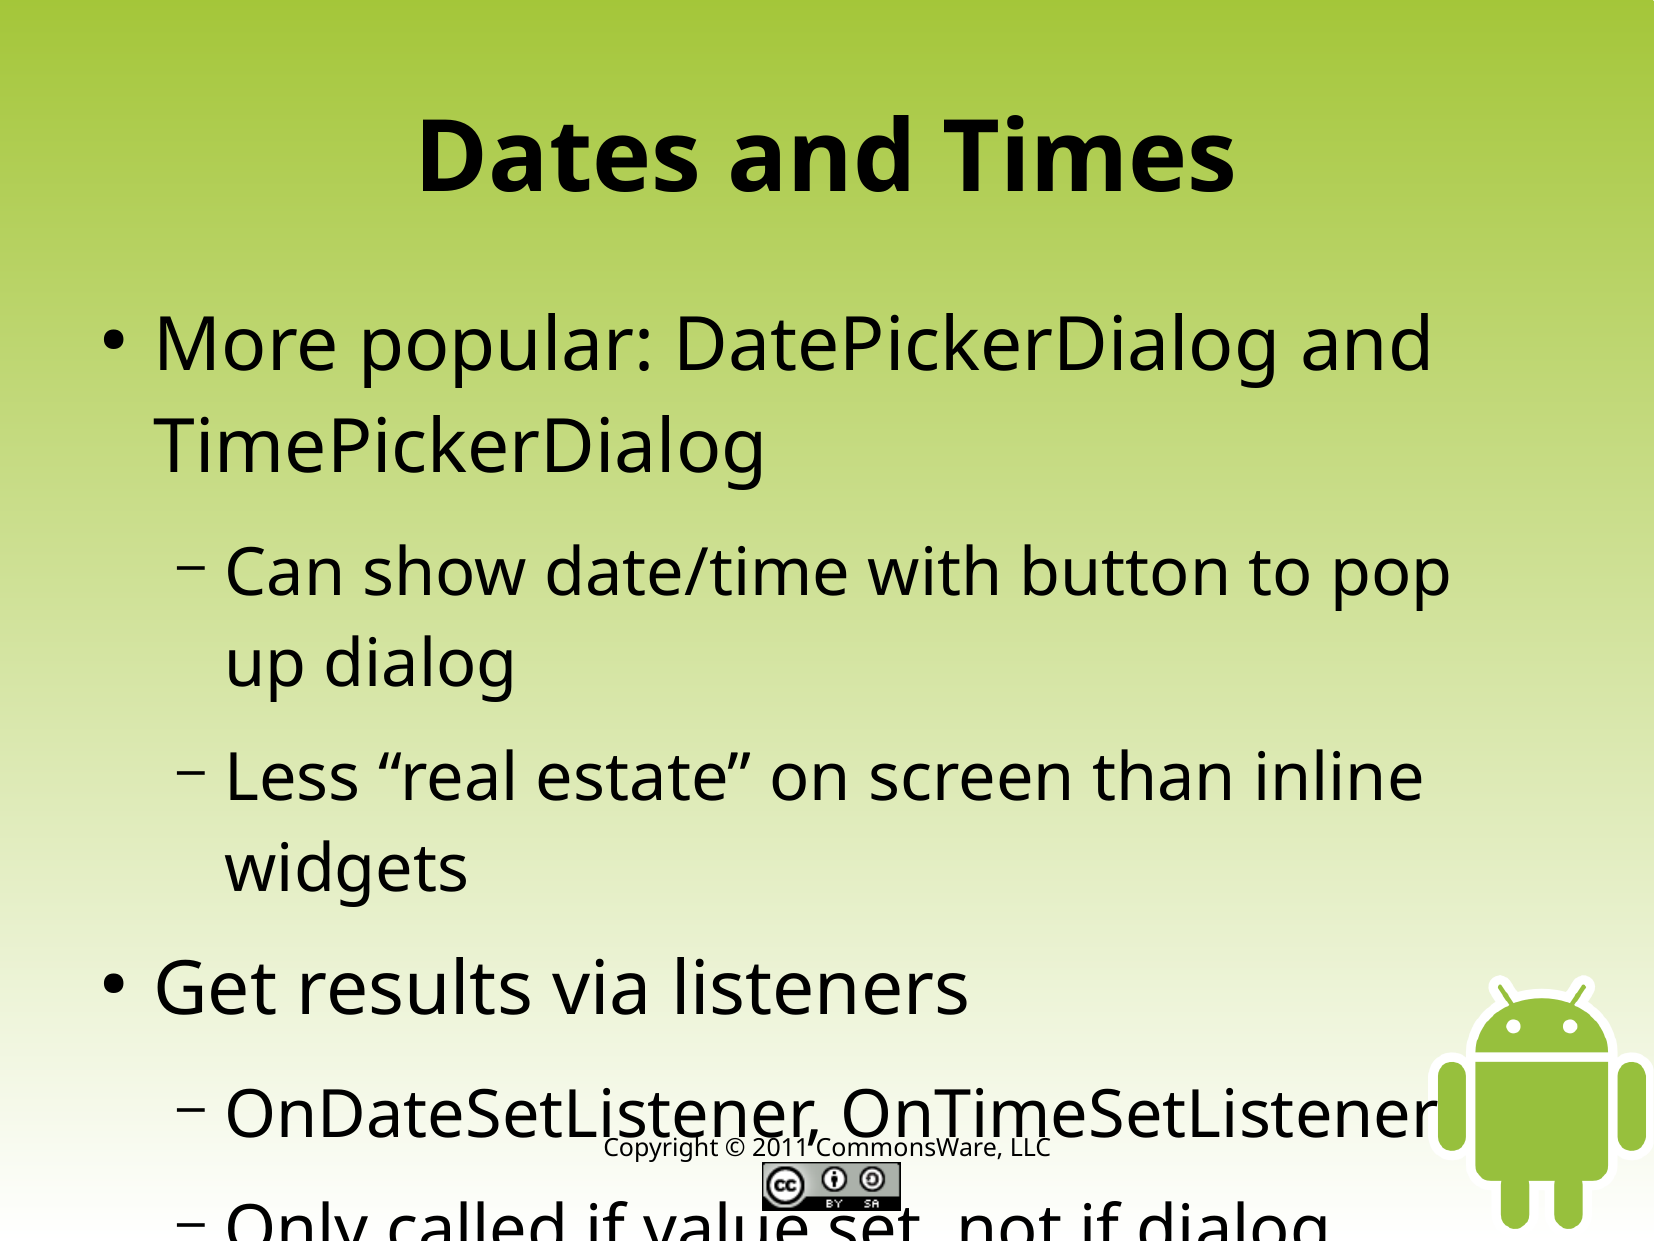

# Dates and Times
More popular: DatePickerDialog and TimePickerDialog
Can show date/time with button to pop up dialog
Less “real estate” on screen than inline widgets
Get results via listeners
OnDateSetListener, OnTimeSetListener
Only called if value set, not if dialog canceled